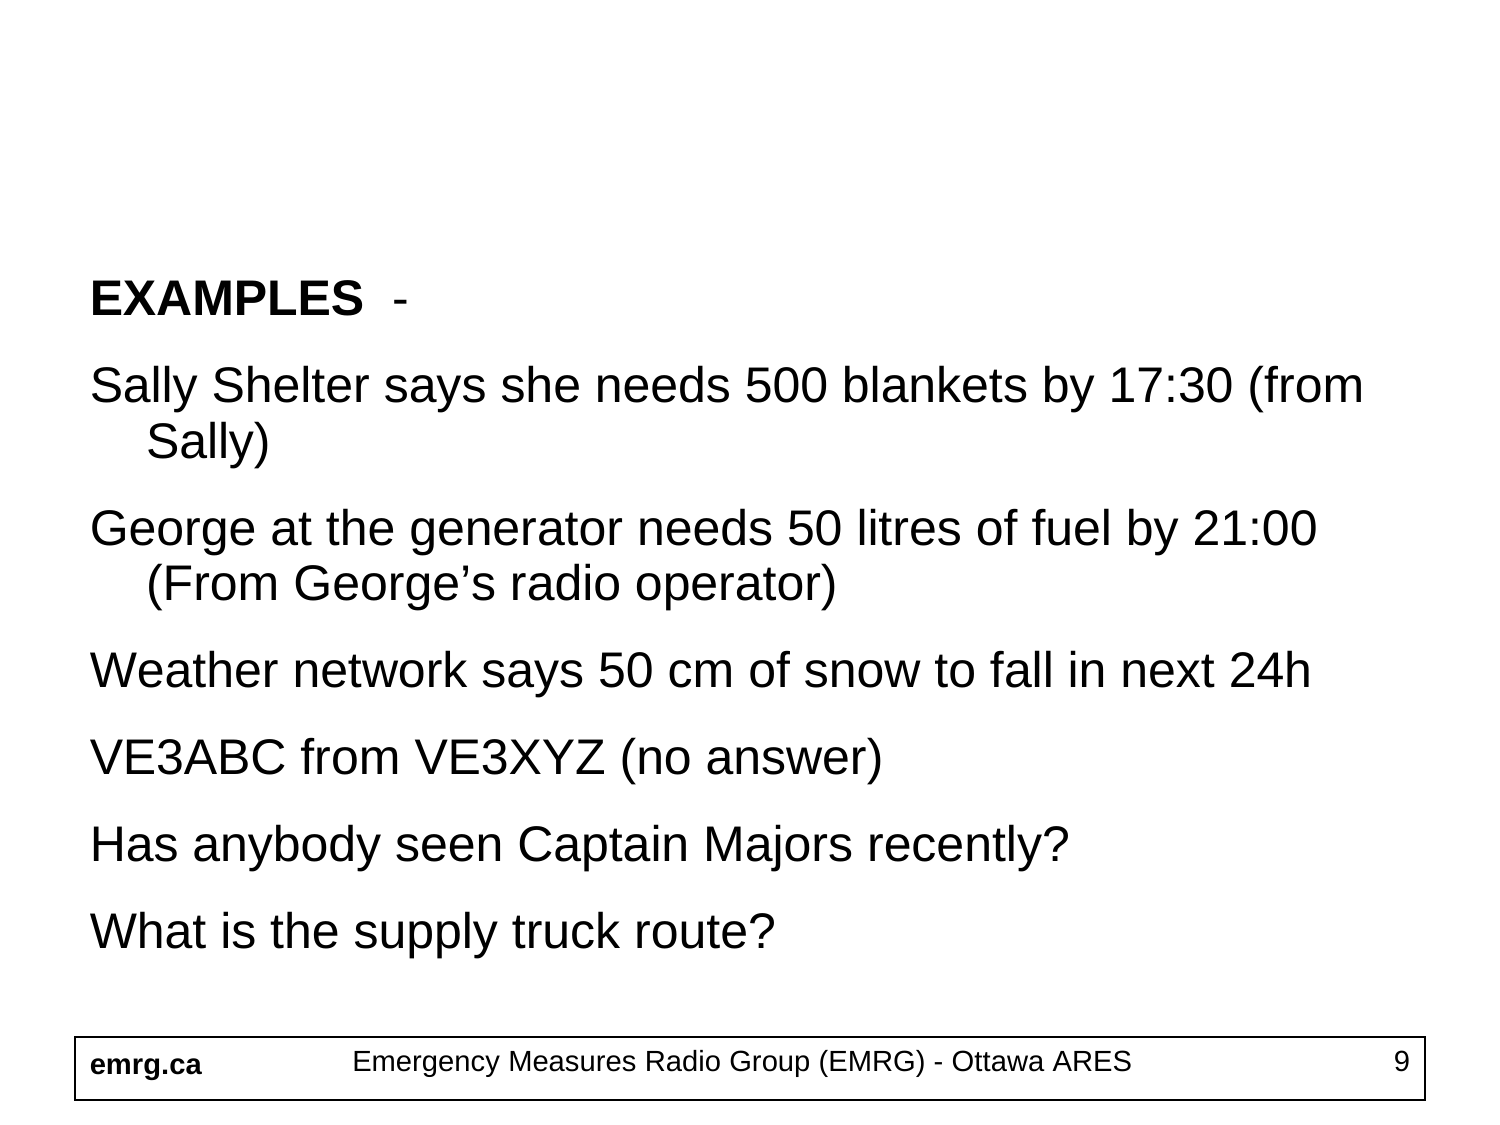

# EXAMPLES -
Sally Shelter says she needs 500 blankets by 17:30 (from Sally)
George at the generator needs 50 litres of fuel by 21:00 (From George’s radio operator)
Weather network says 50 cm of snow to fall in next 24h
VE3ABC from VE3XYZ (no answer)
Has anybody seen Captain Majors recently?
What is the supply truck route?
Emergency Measures Radio Group (EMRG) - Ottawa ARES
9